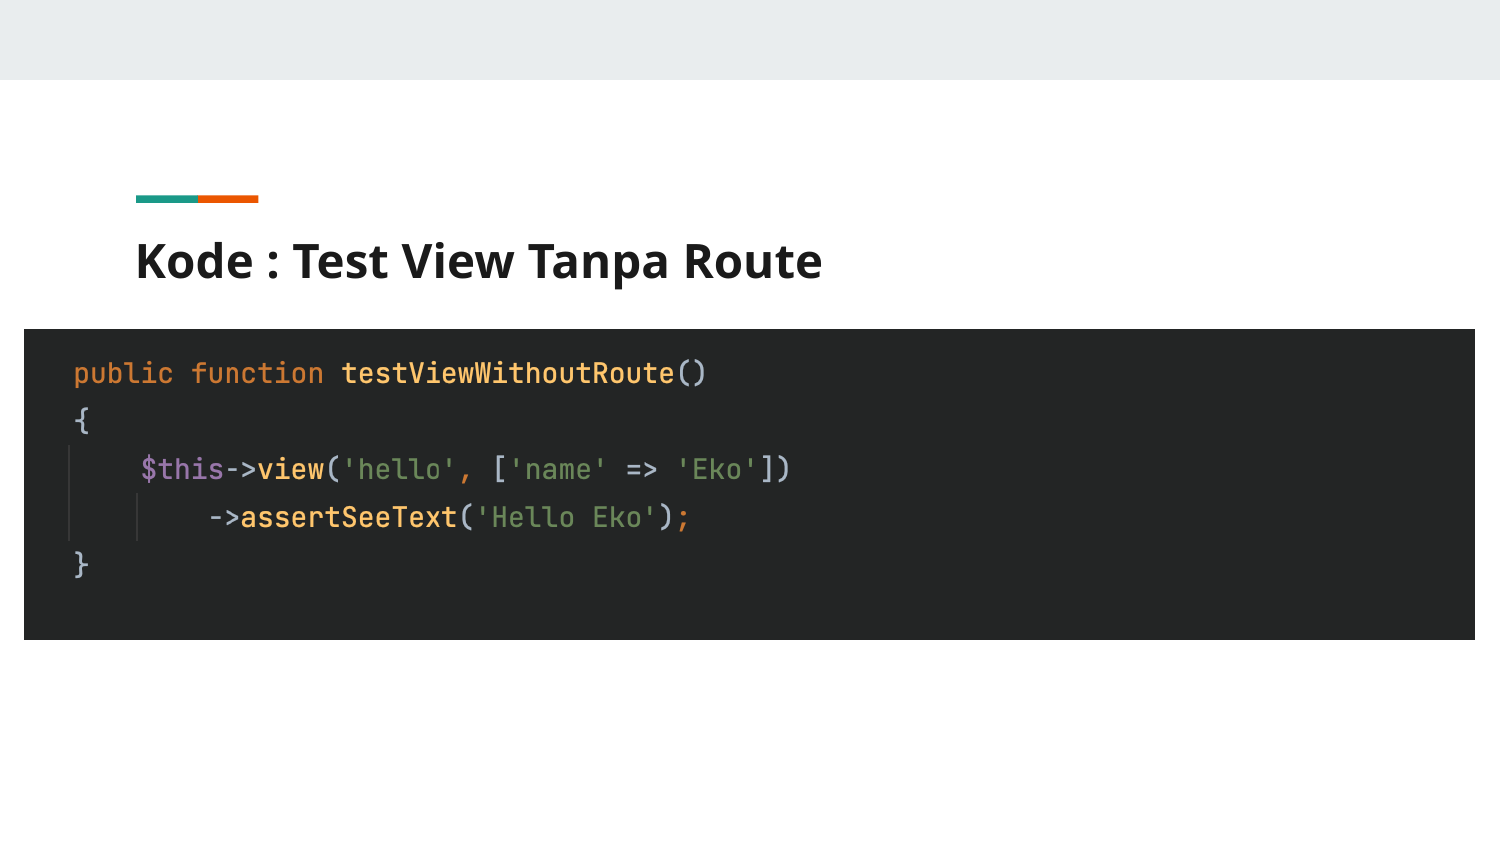

# Kode : Test View Tanpa Route